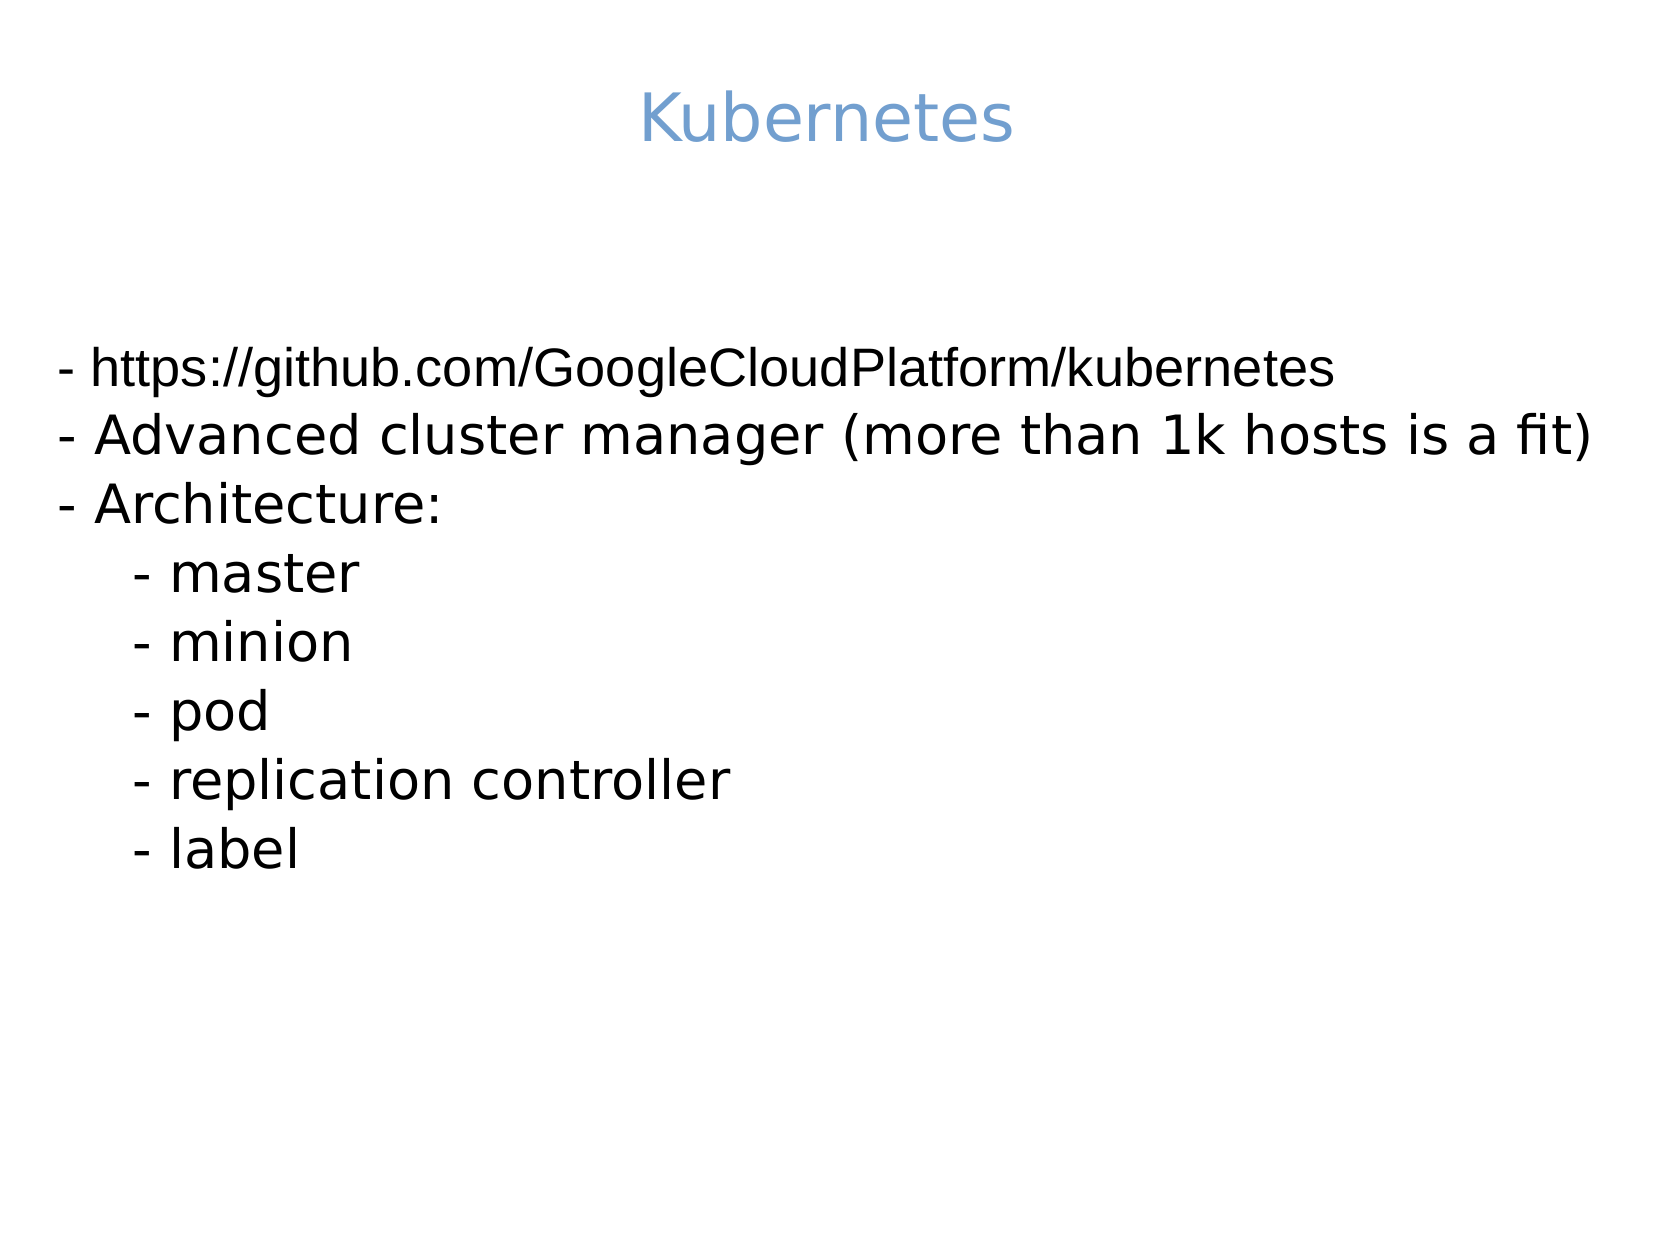

Kubernetes
- https://github.com/GoogleCloudPlatform/kubernetes
- Advanced cluster manager (more than 1k hosts is a fit)
- Architecture:
	- master
	- minion
	- pod
	- replication controller
	- label